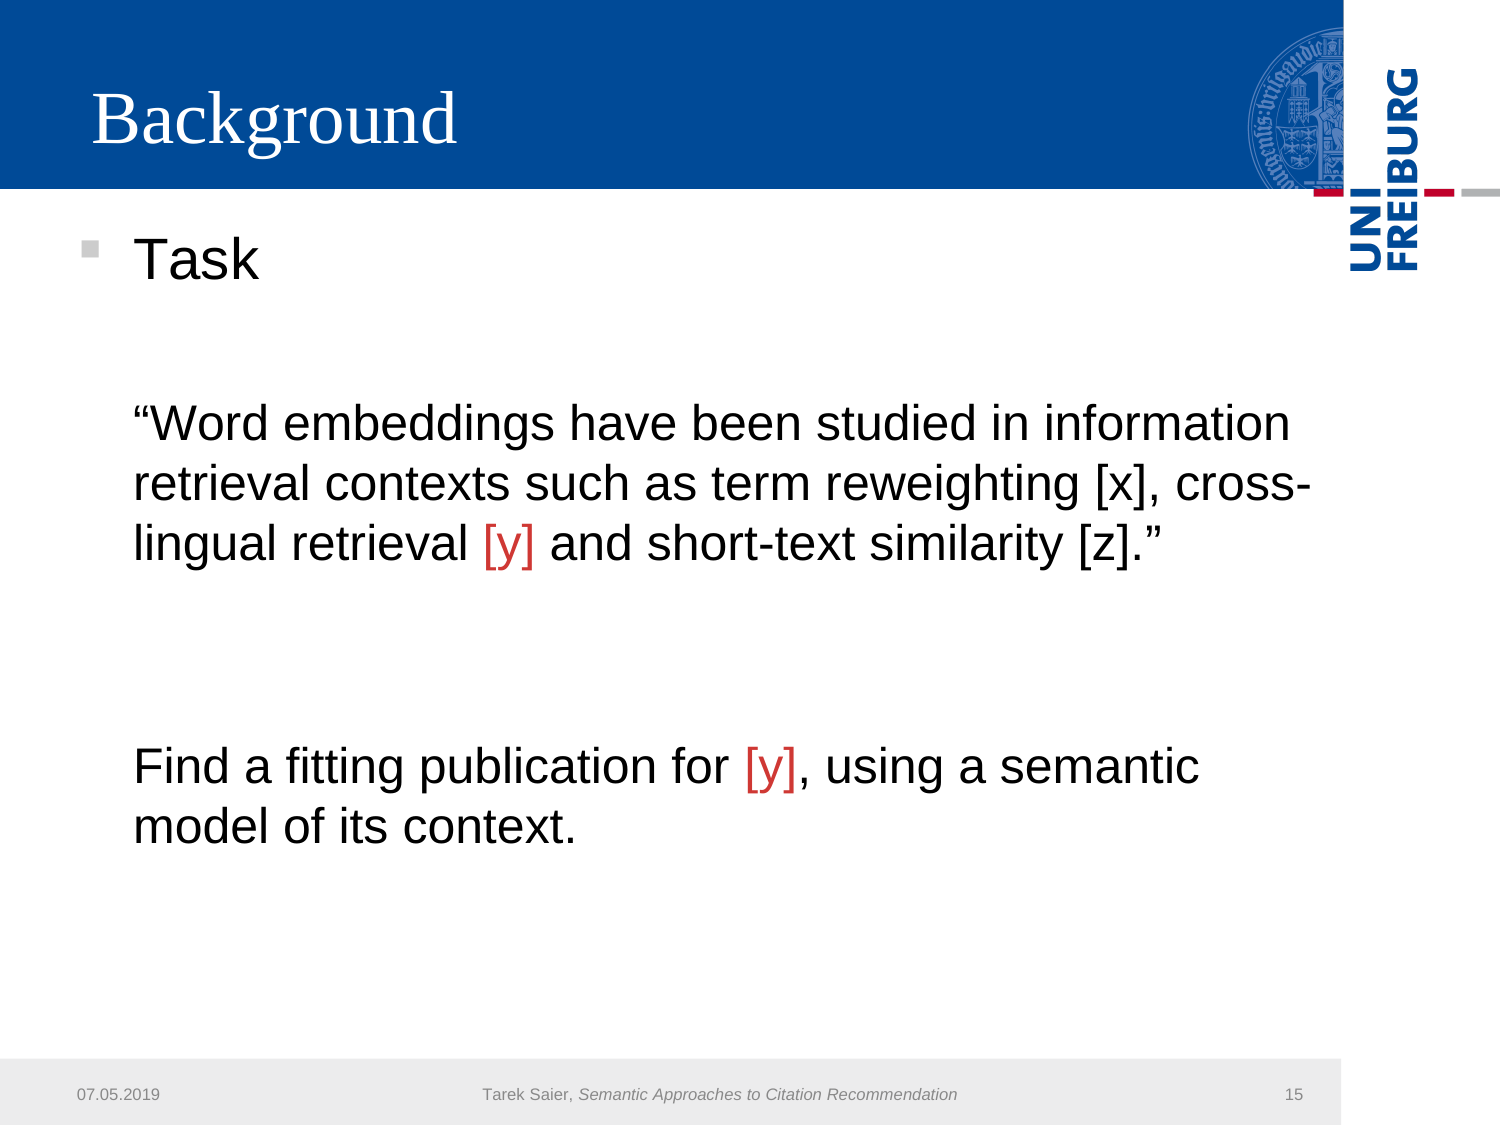

# Background
Task
“Word embeddings have been studied in information retrieval contexts such as term reweighting [x], cross-lingual retrieval [y] and short-text similarity [z].”
Find a fitting publication for [y], using a semantic model of its context.
Präsentationstitel
15